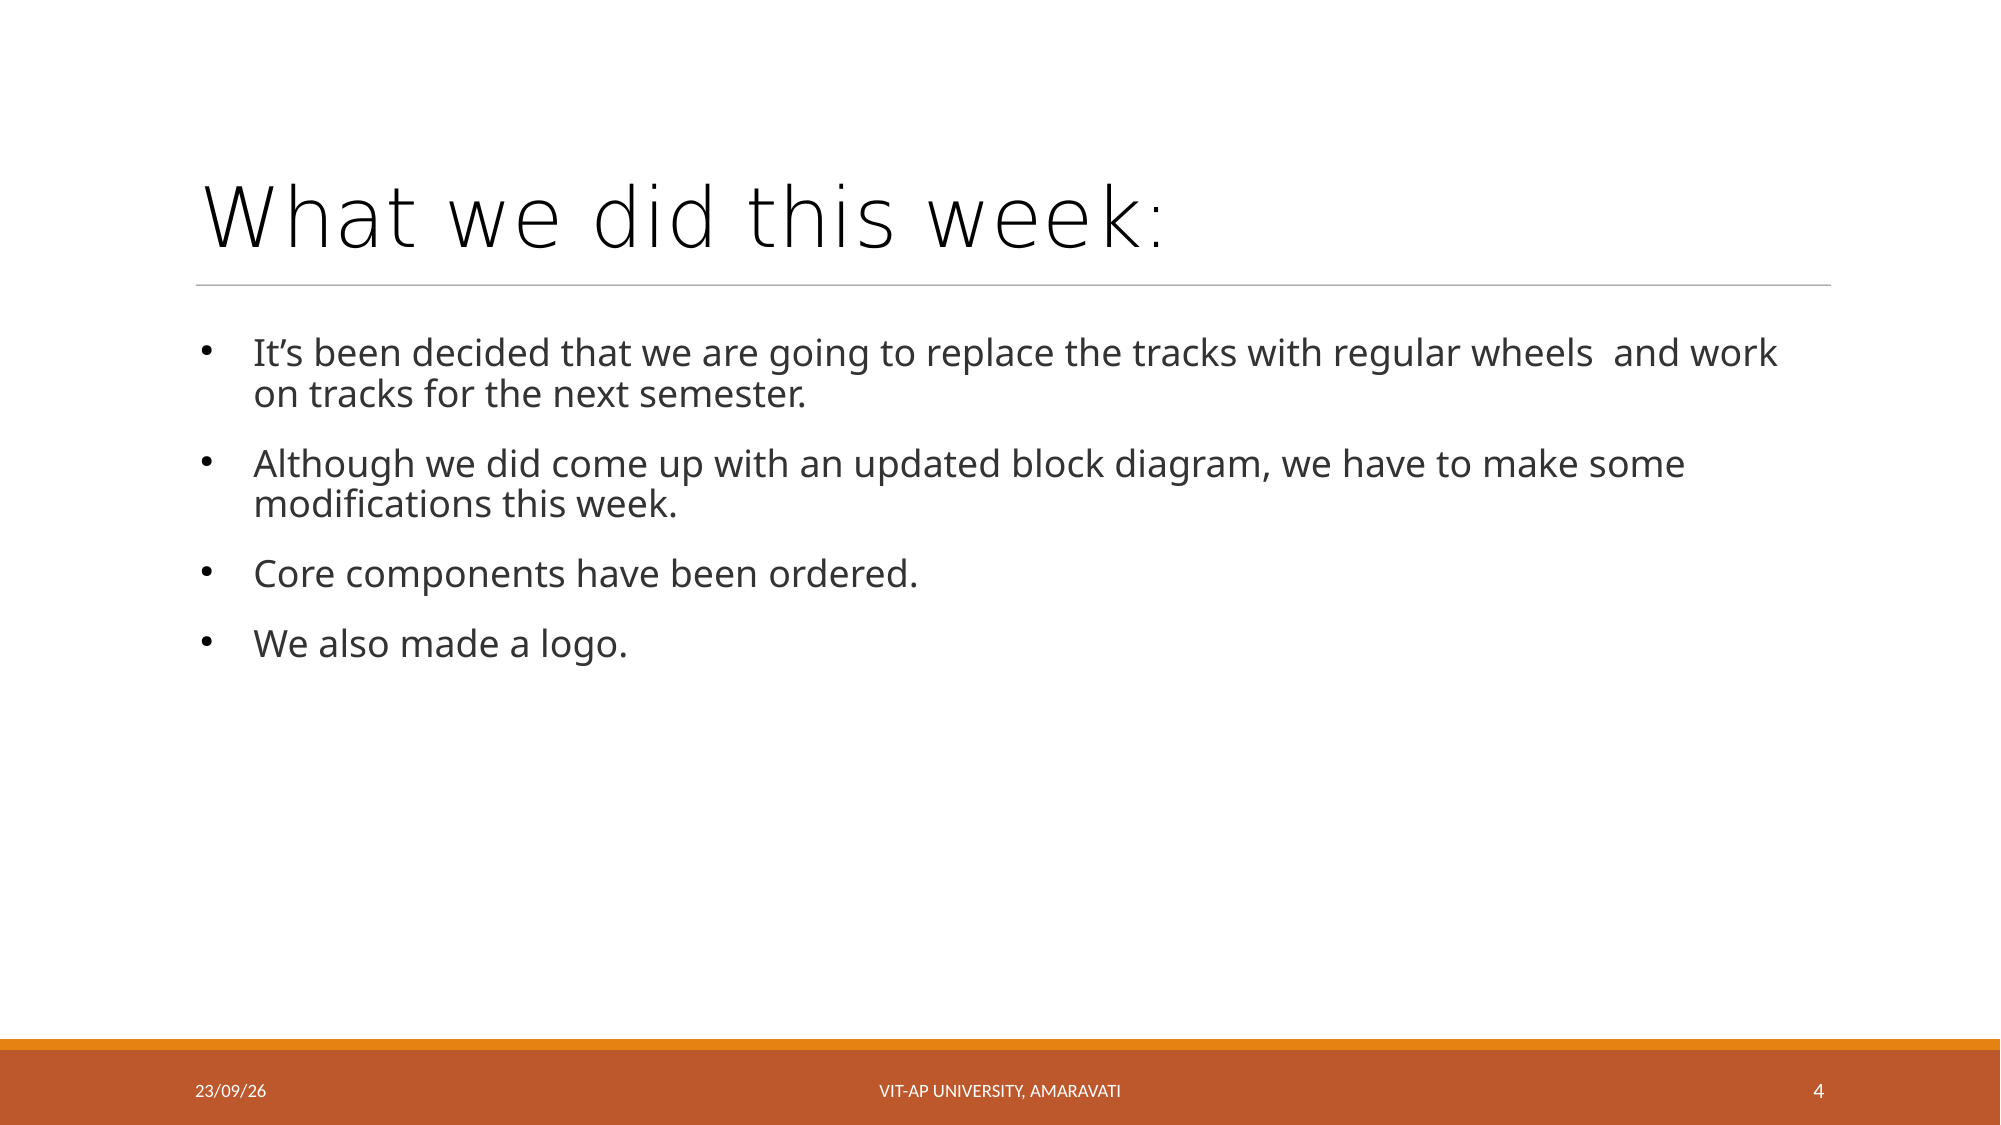

What we did this week:
# It’s been decided that we are going to replace the tracks with regular wheels and work on tracks for the next semester.
Although we did come up with an updated block diagram, we have to make some modifications this week.
Core components have been ordered.
We also made a logo.
VIT-AP University, Amaravati
4